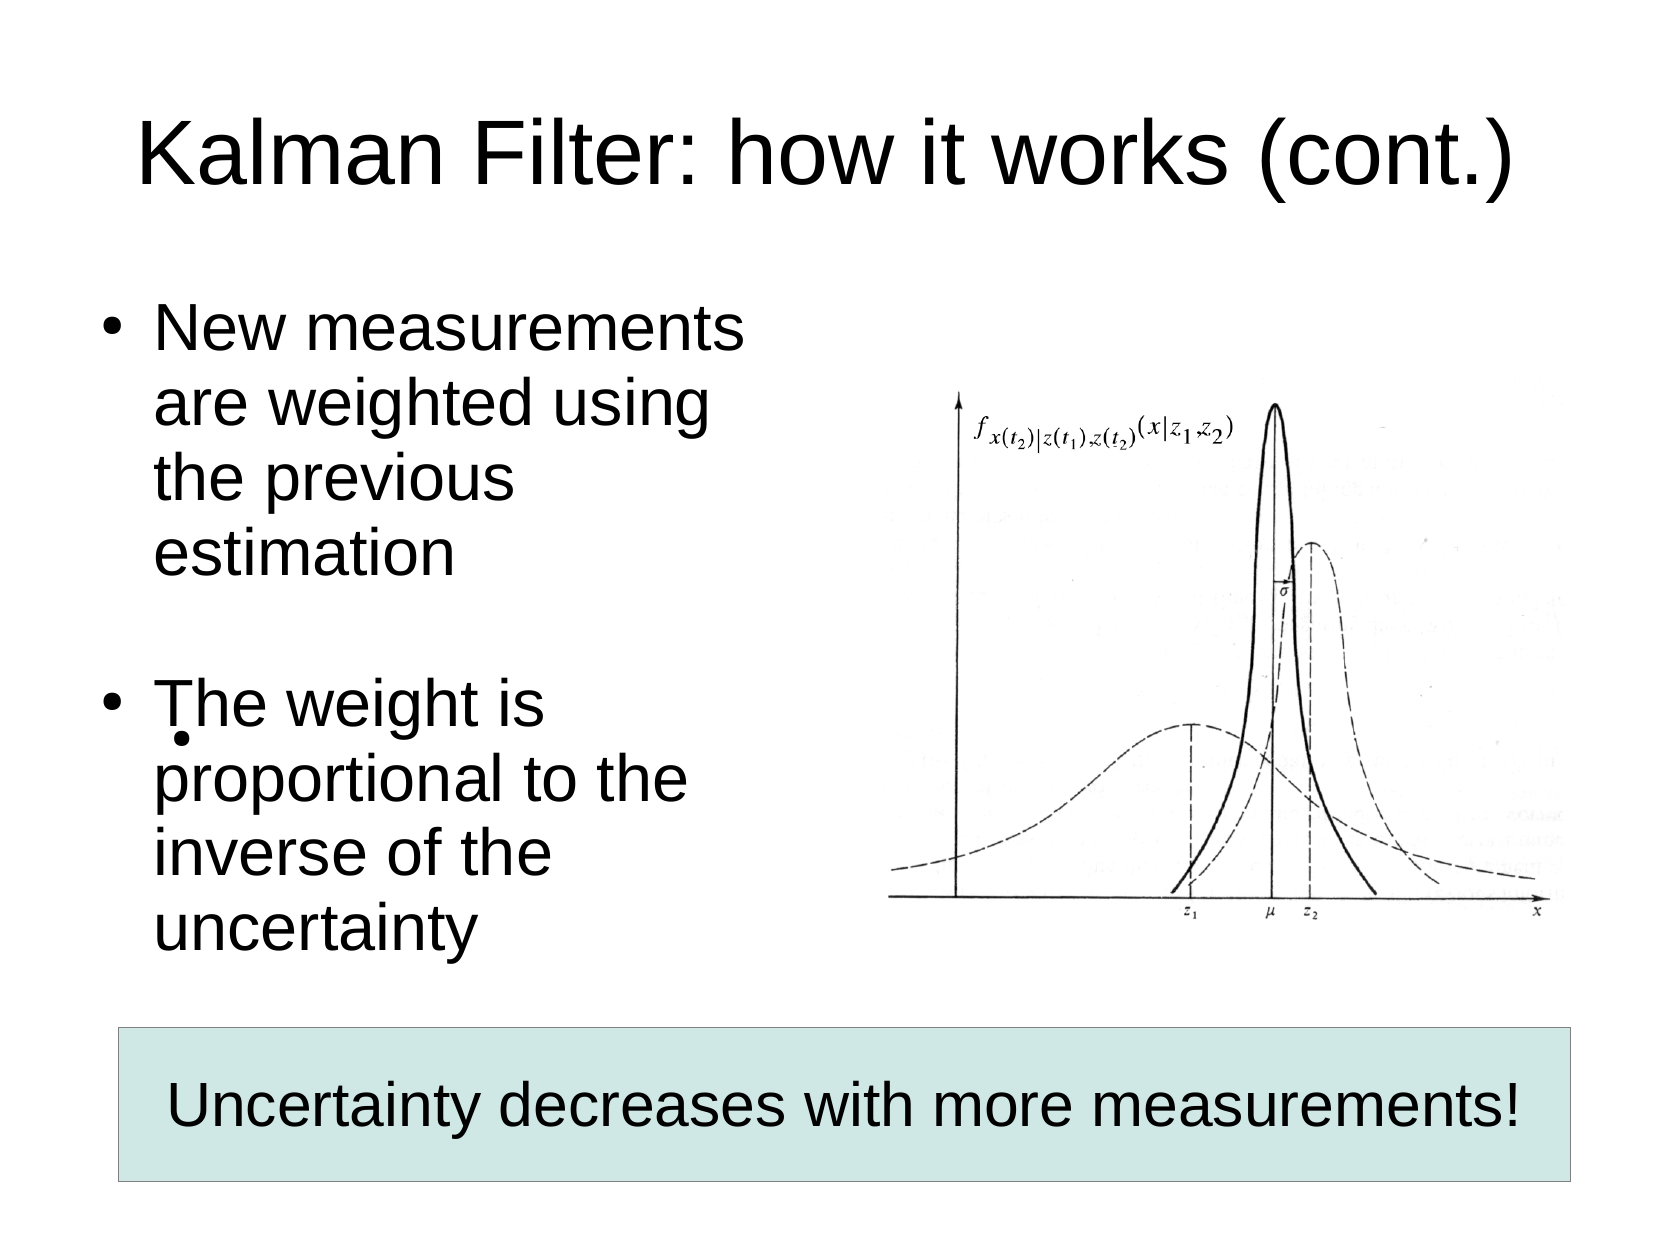

# Kalman Filter: how it works (cont.)
New measurements are weighted using the previous estimation
The weight is proportional to the inverse of the uncertainty
Uncertainty decreases with more measurements!